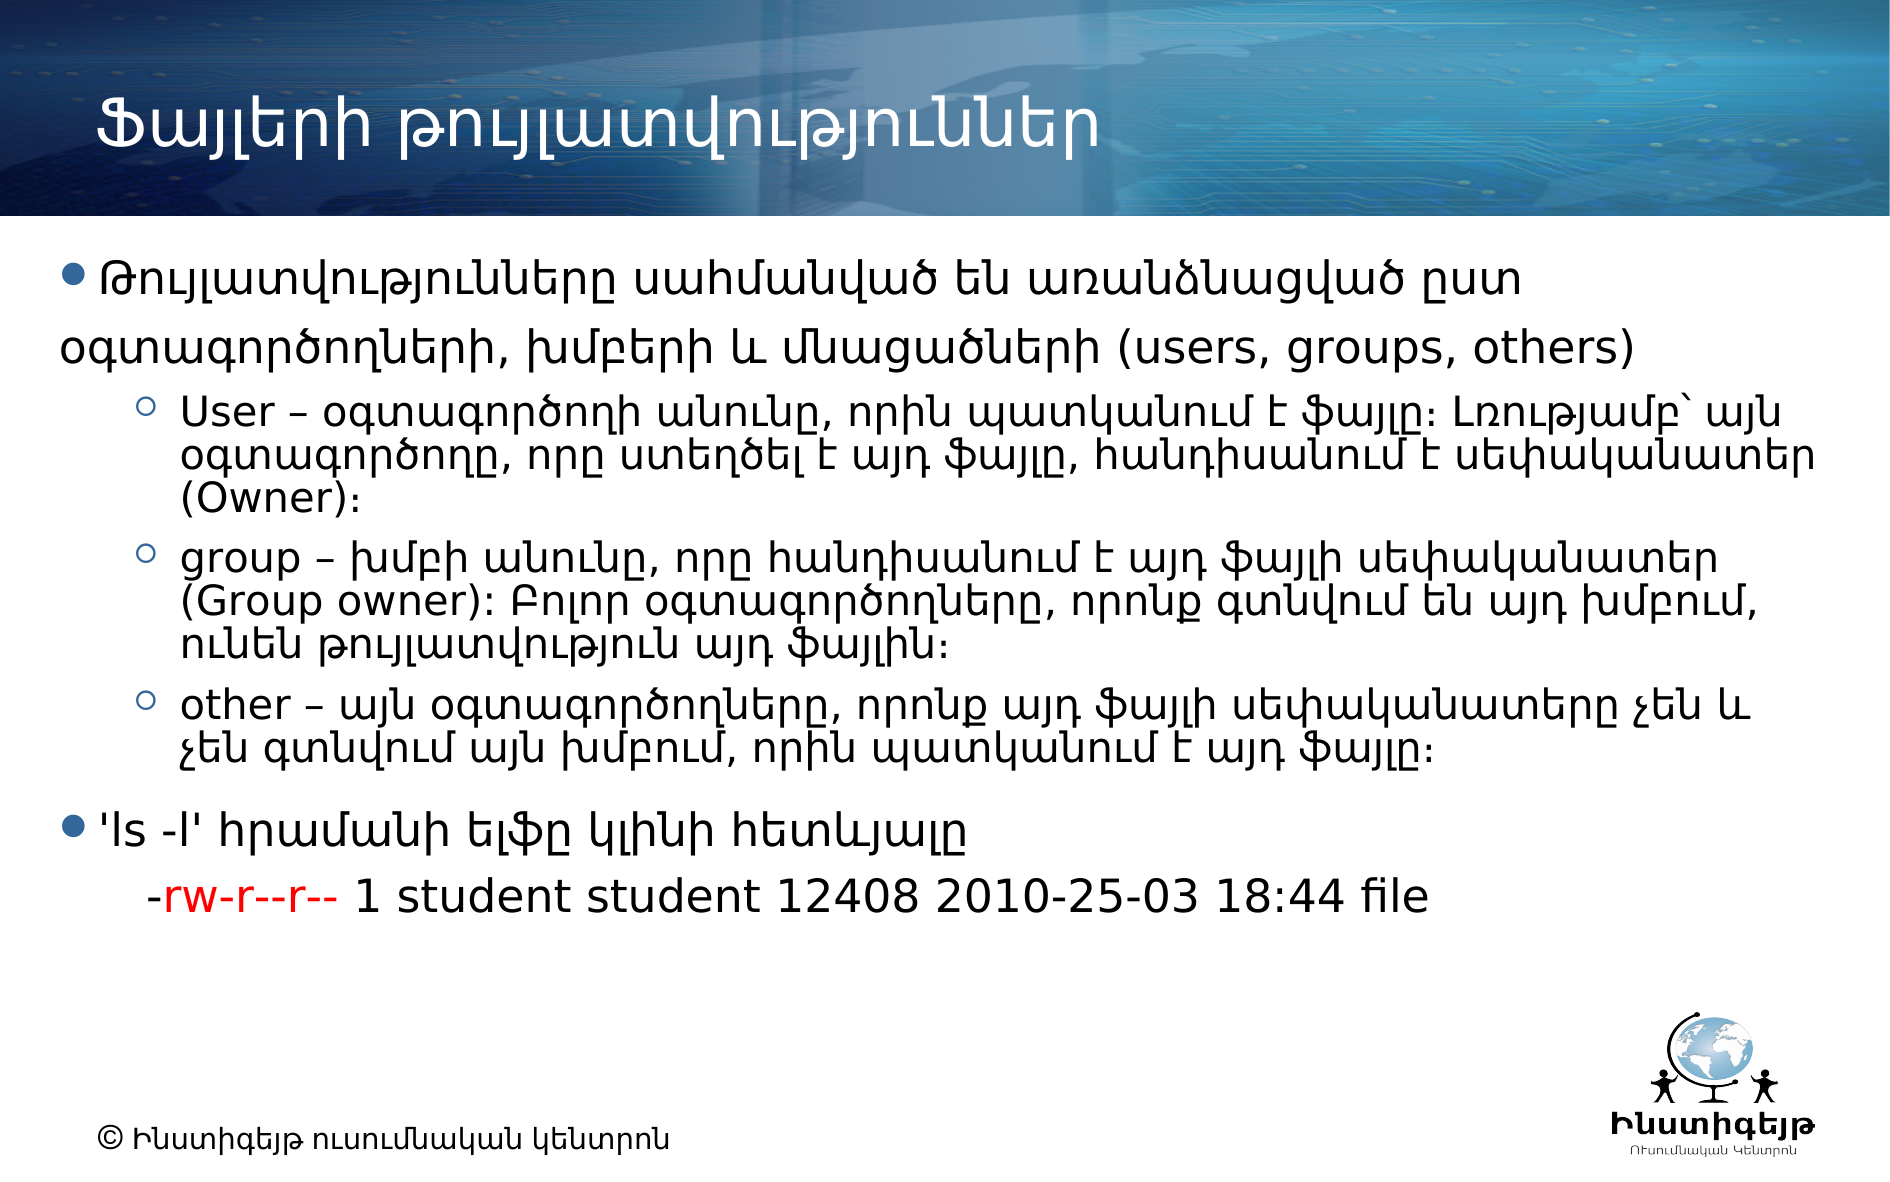

# Ֆայլերի թույլատվություններ
Թույլատվությունները սահմանված են առանձնացված ըստ օգտագործողների, խմբերի և մնացածների (users, groups, others)
User – օգտագործողի անունը, որին պատկանում է ֆայլը։ Լռությամբ՝ այն օգտագործողը, որը ստեղծել է այդ ֆայլը, հանդիսանում է սեփականատեր (Owner)։
group – խմբի անունը, որը հանդիսանում է այդ ֆայլի սեփականատեր (Group owner): Բոլոր օգտագործողները, որոնք գտնվում են այդ խմբում, ունեն թույլատվություն այդ ֆայլին։
other – այն օգտագործողները, որոնք այդ ֆայլի սեփականատերը չեն և չեն գտնվում այն խմբում, որին պատկանում է այդ ֆայլը։
'ls -l' հրամանի ելֆը կլինի հետևյալը
 -rw-r--r-- 1 student student 12408 2010-25-03 18:44 file